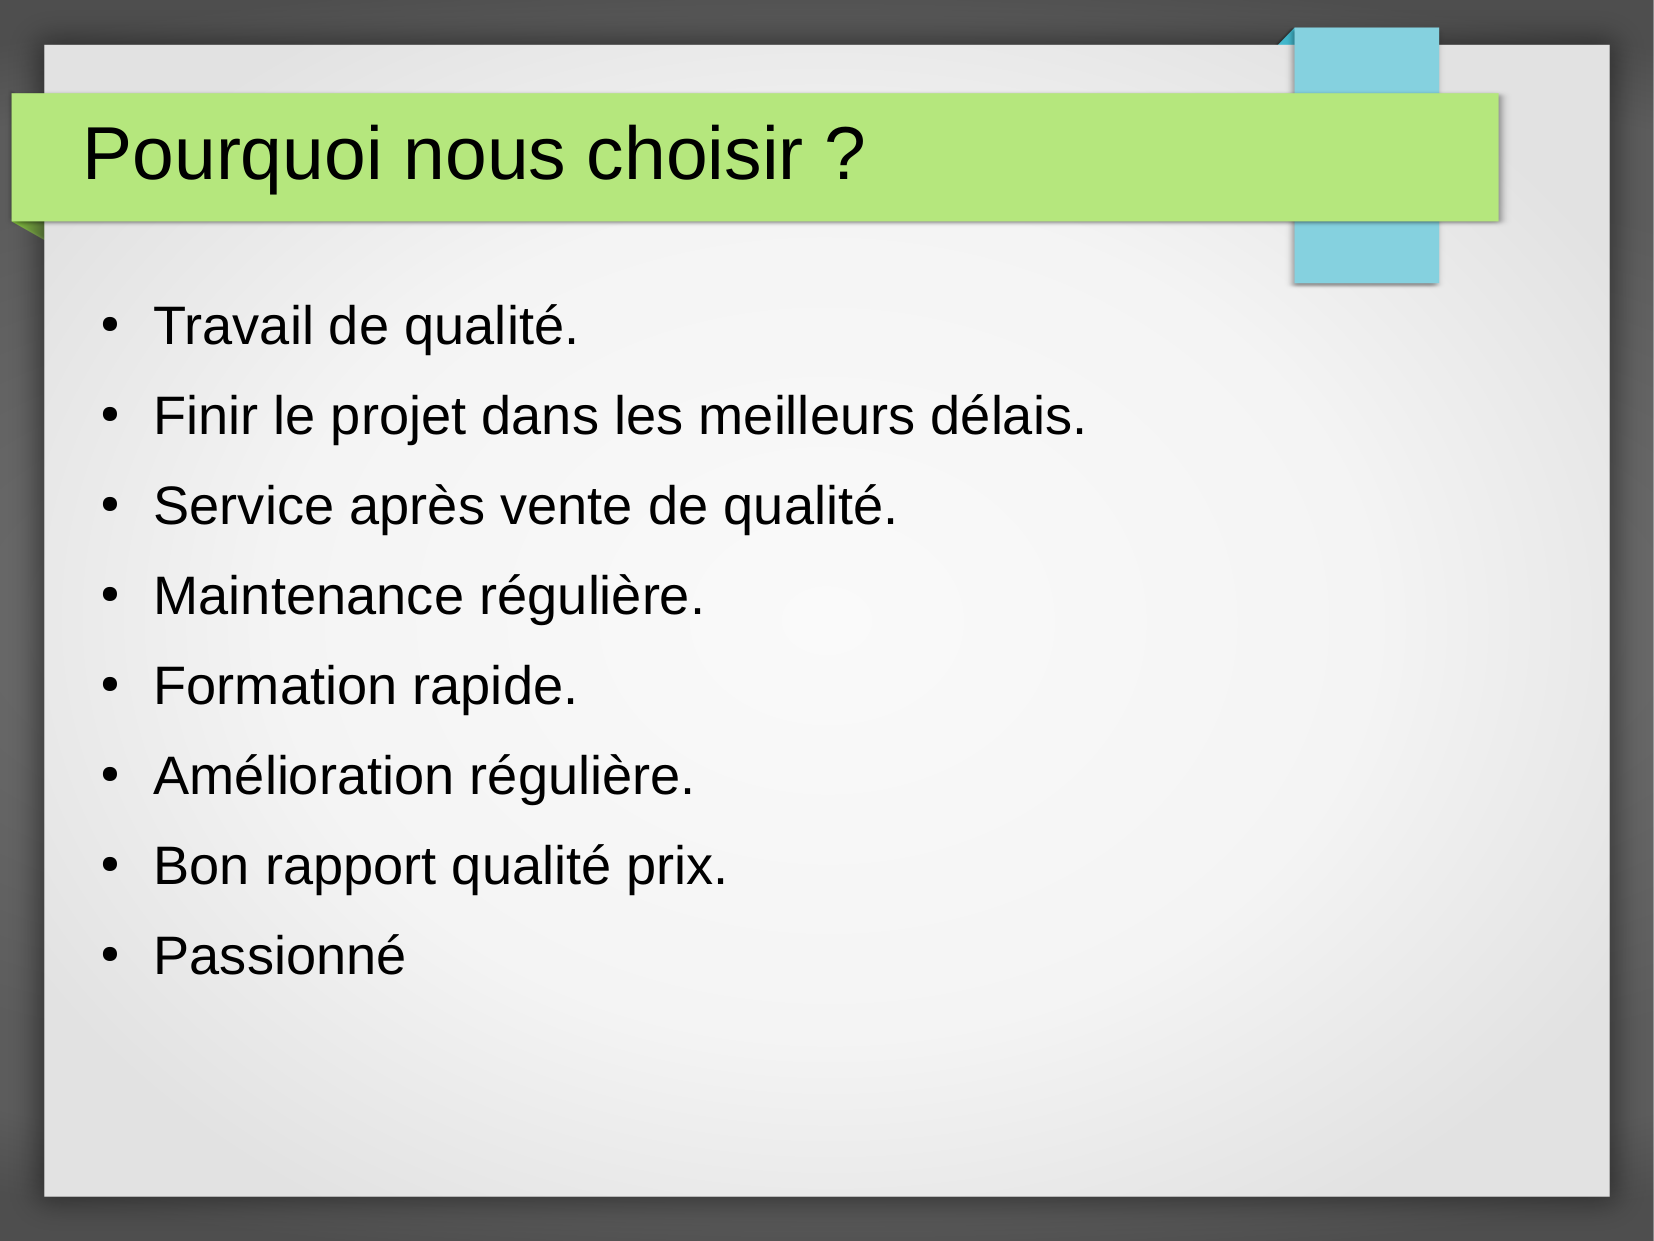

# Pourquoi nous choisir ?
Travail de qualité.
Finir le projet dans les meilleurs délais.
Service après vente de qualité.
Maintenance régulière.
Formation rapide.
Amélioration régulière.
Bon rapport qualité prix.
Passionné